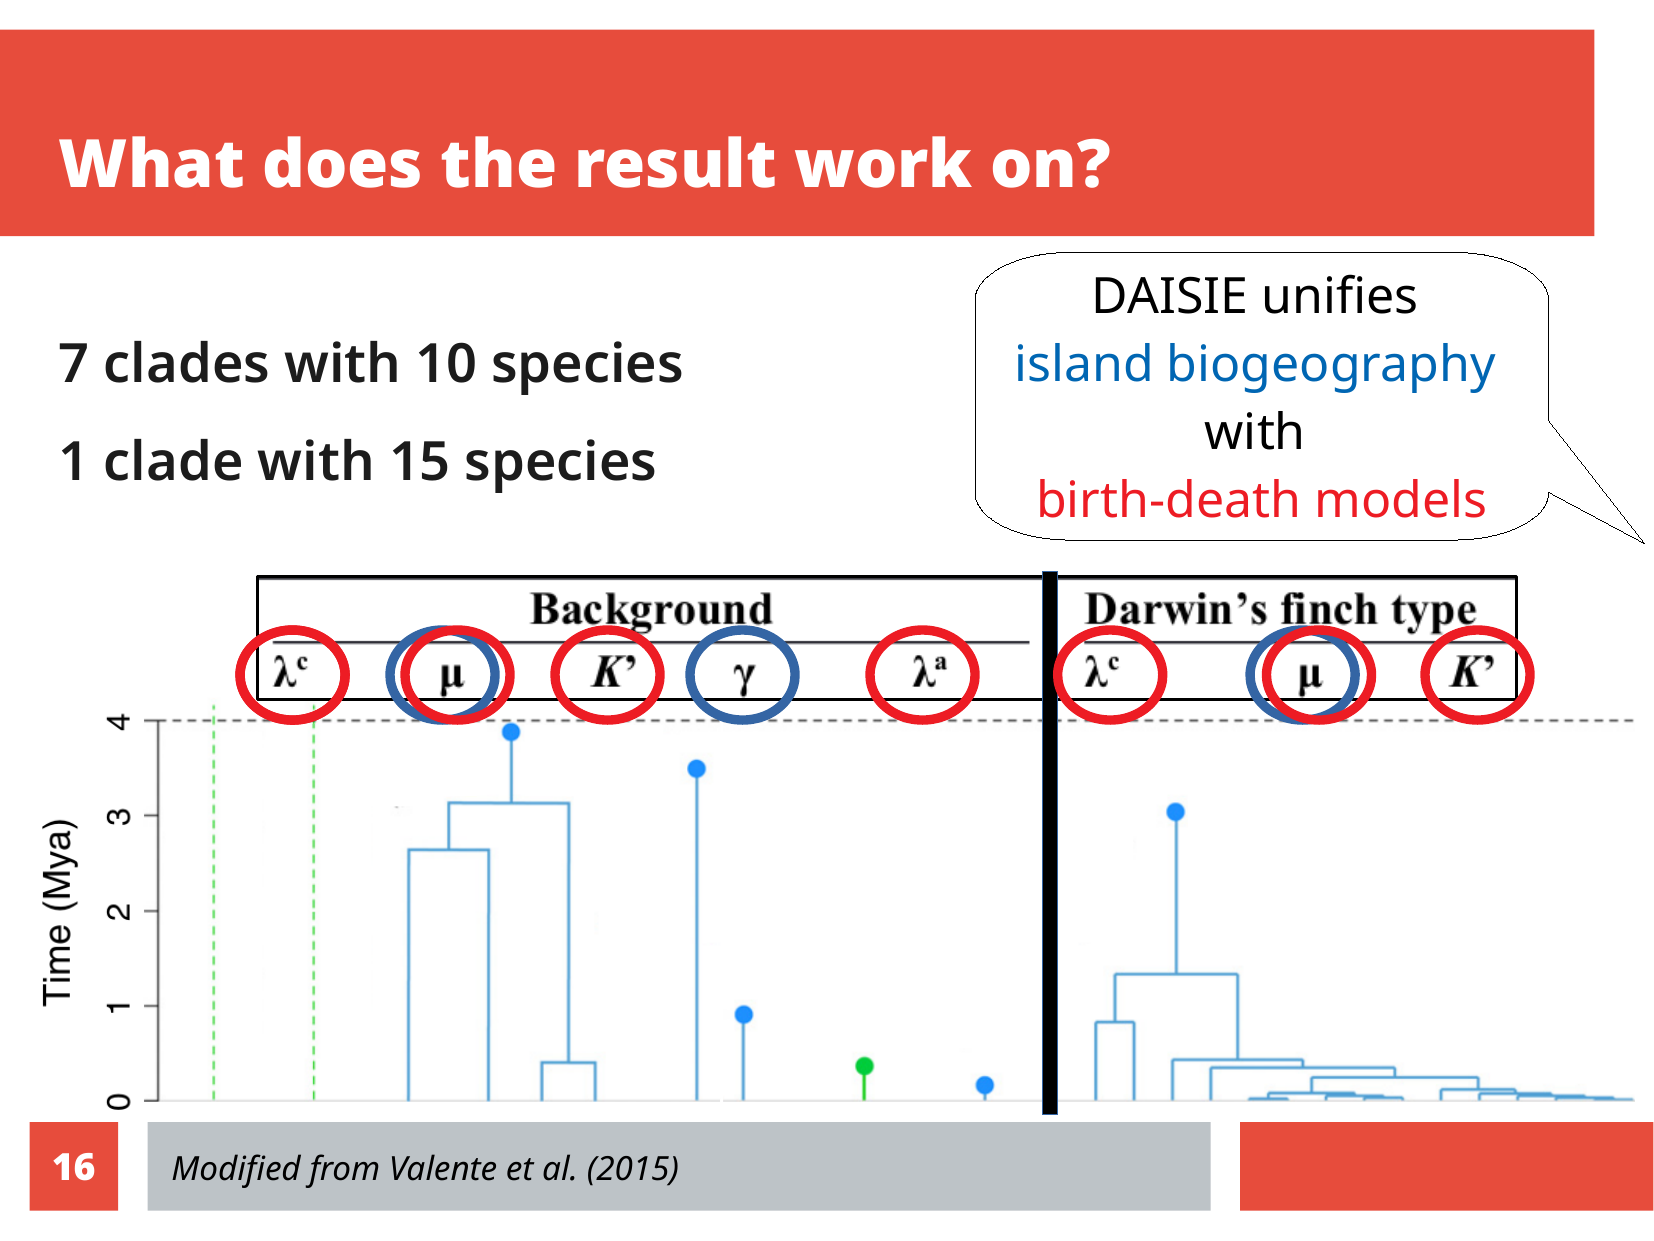

# What does the result work on?
DAISIE unifies
island biogeography
with
birth-death models
7 clades with 10 species
1 clade with 15 species
16
Modified from Valente et al. (2015)